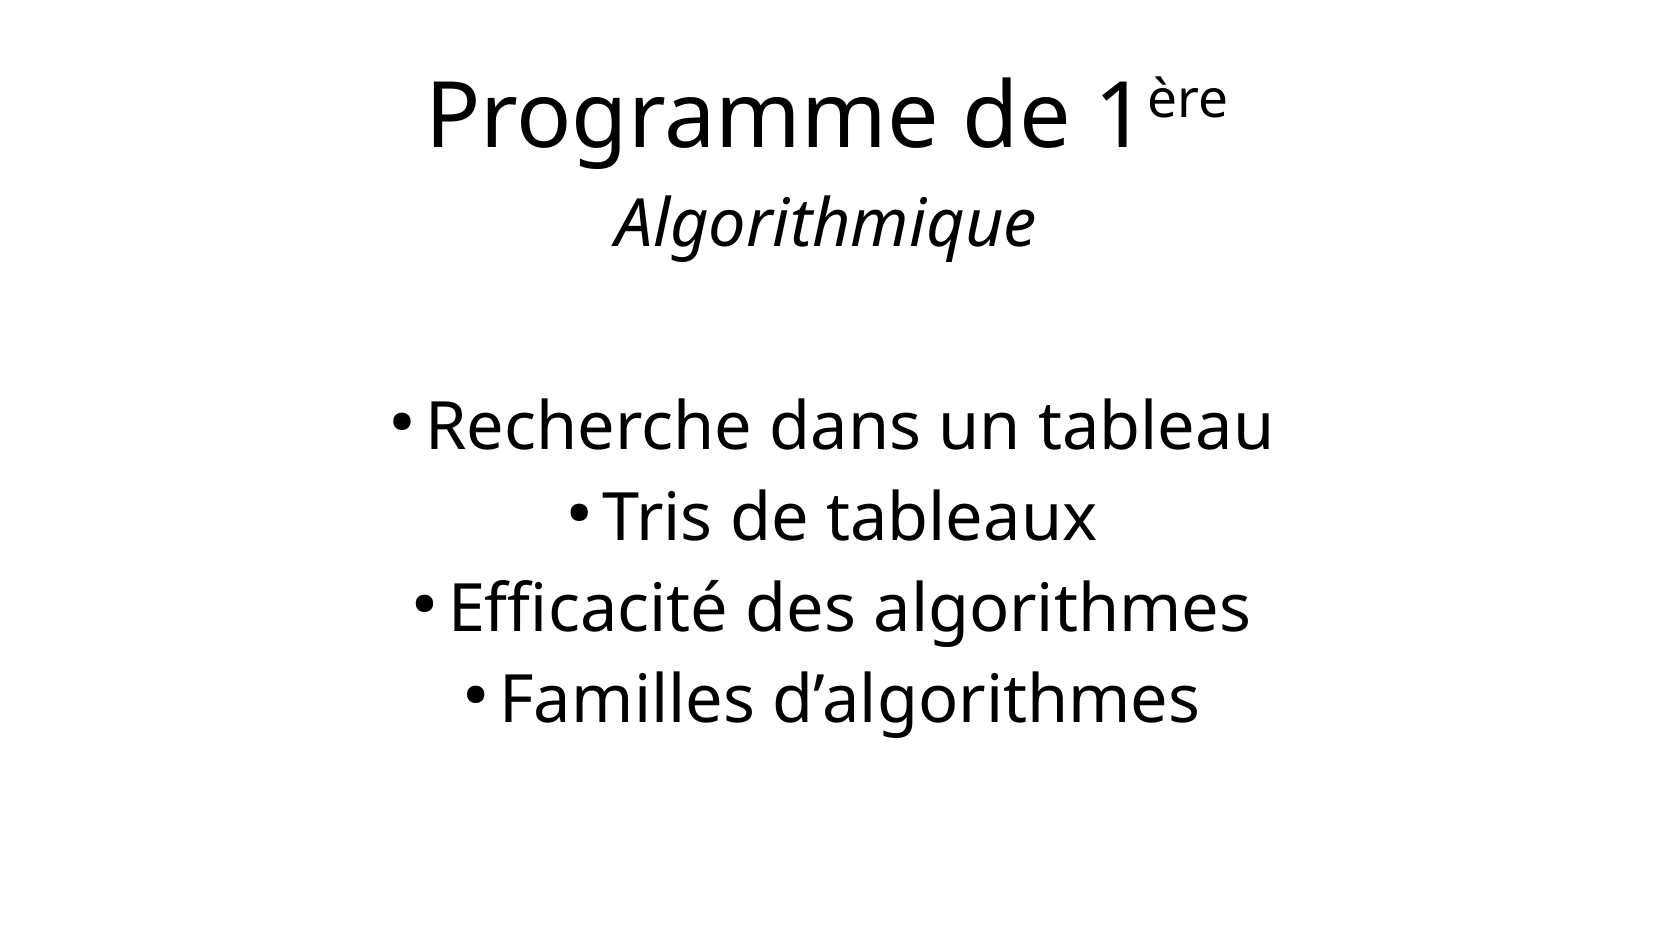

# Programme de 1ère Algorithmique
Recherche dans un tableau
Tris de tableaux
Efficacité des algorithmes
Familles d’algorithmes